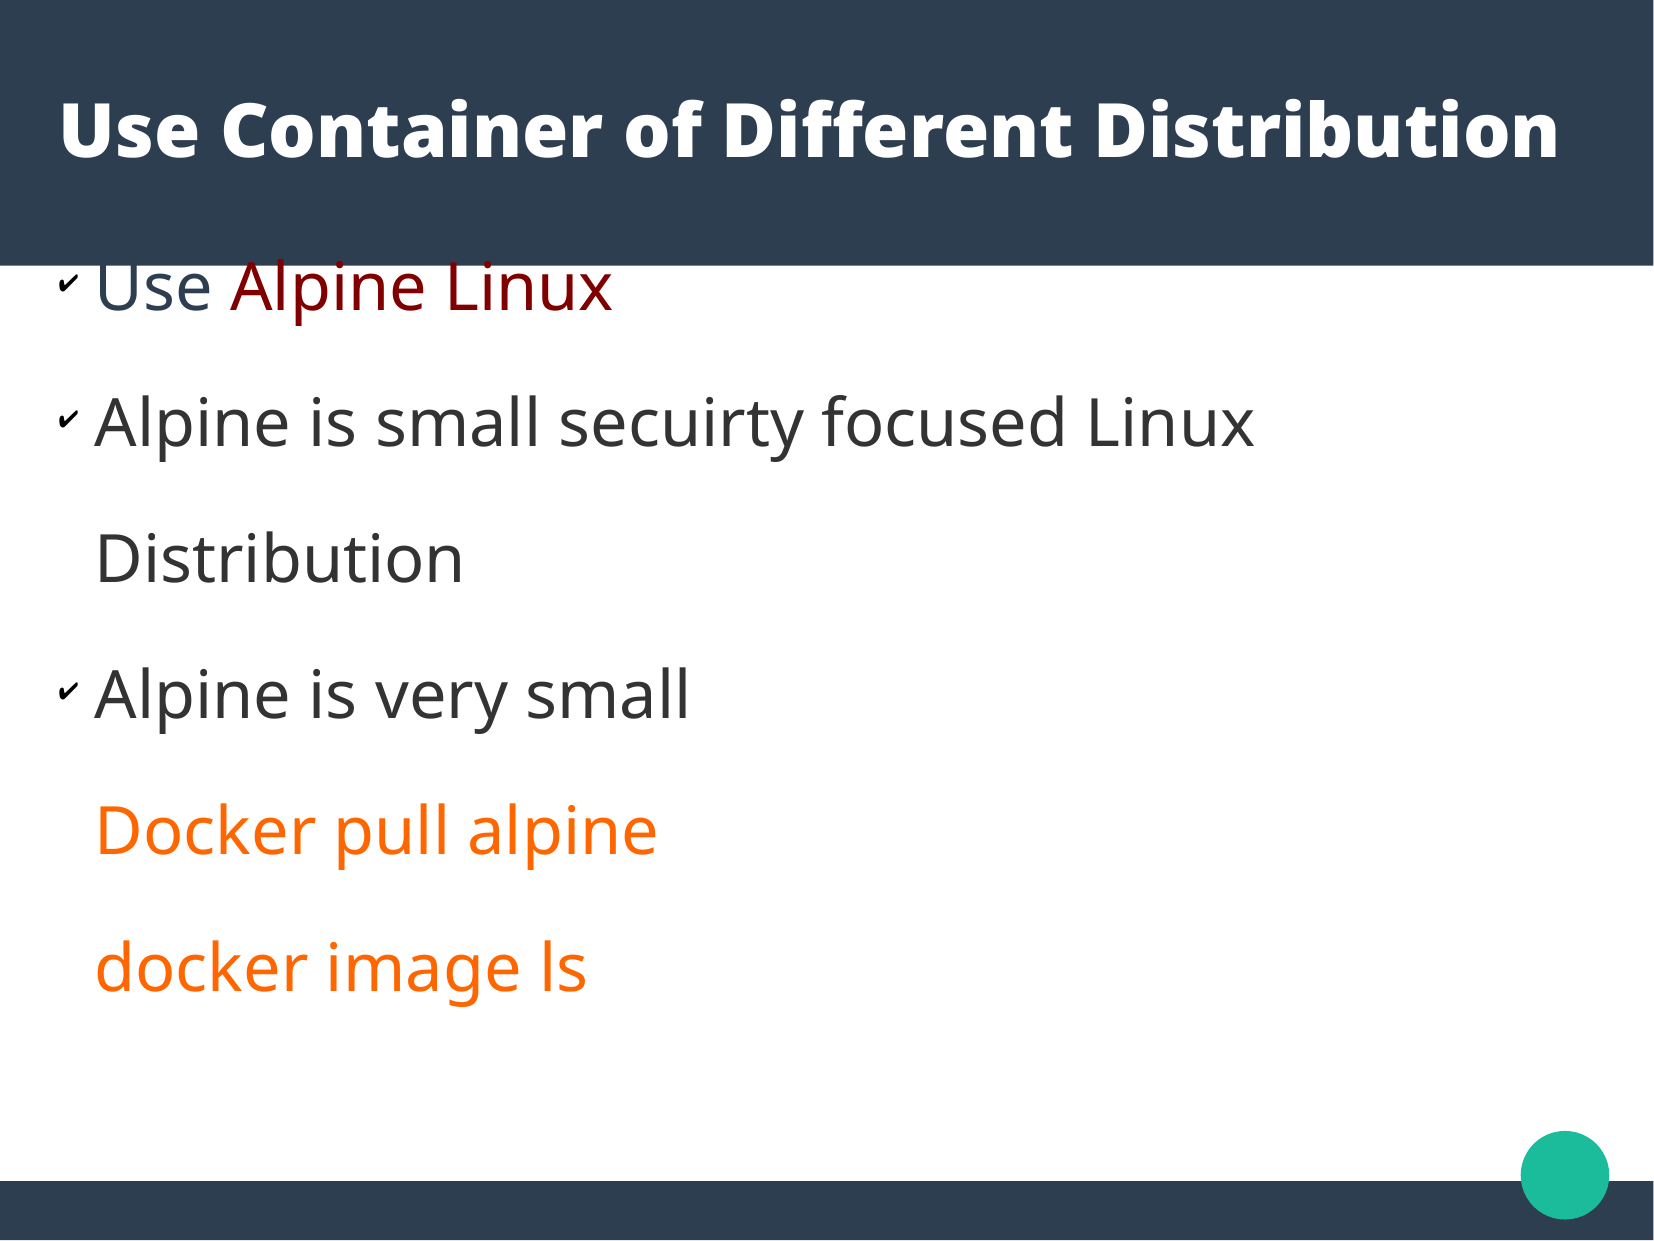

# Use Container of Different Distribution
Use Alpine Linux
Alpine is small secuirty focused Linux Distribution
Alpine is very small
Docker pull alpine
docker image ls